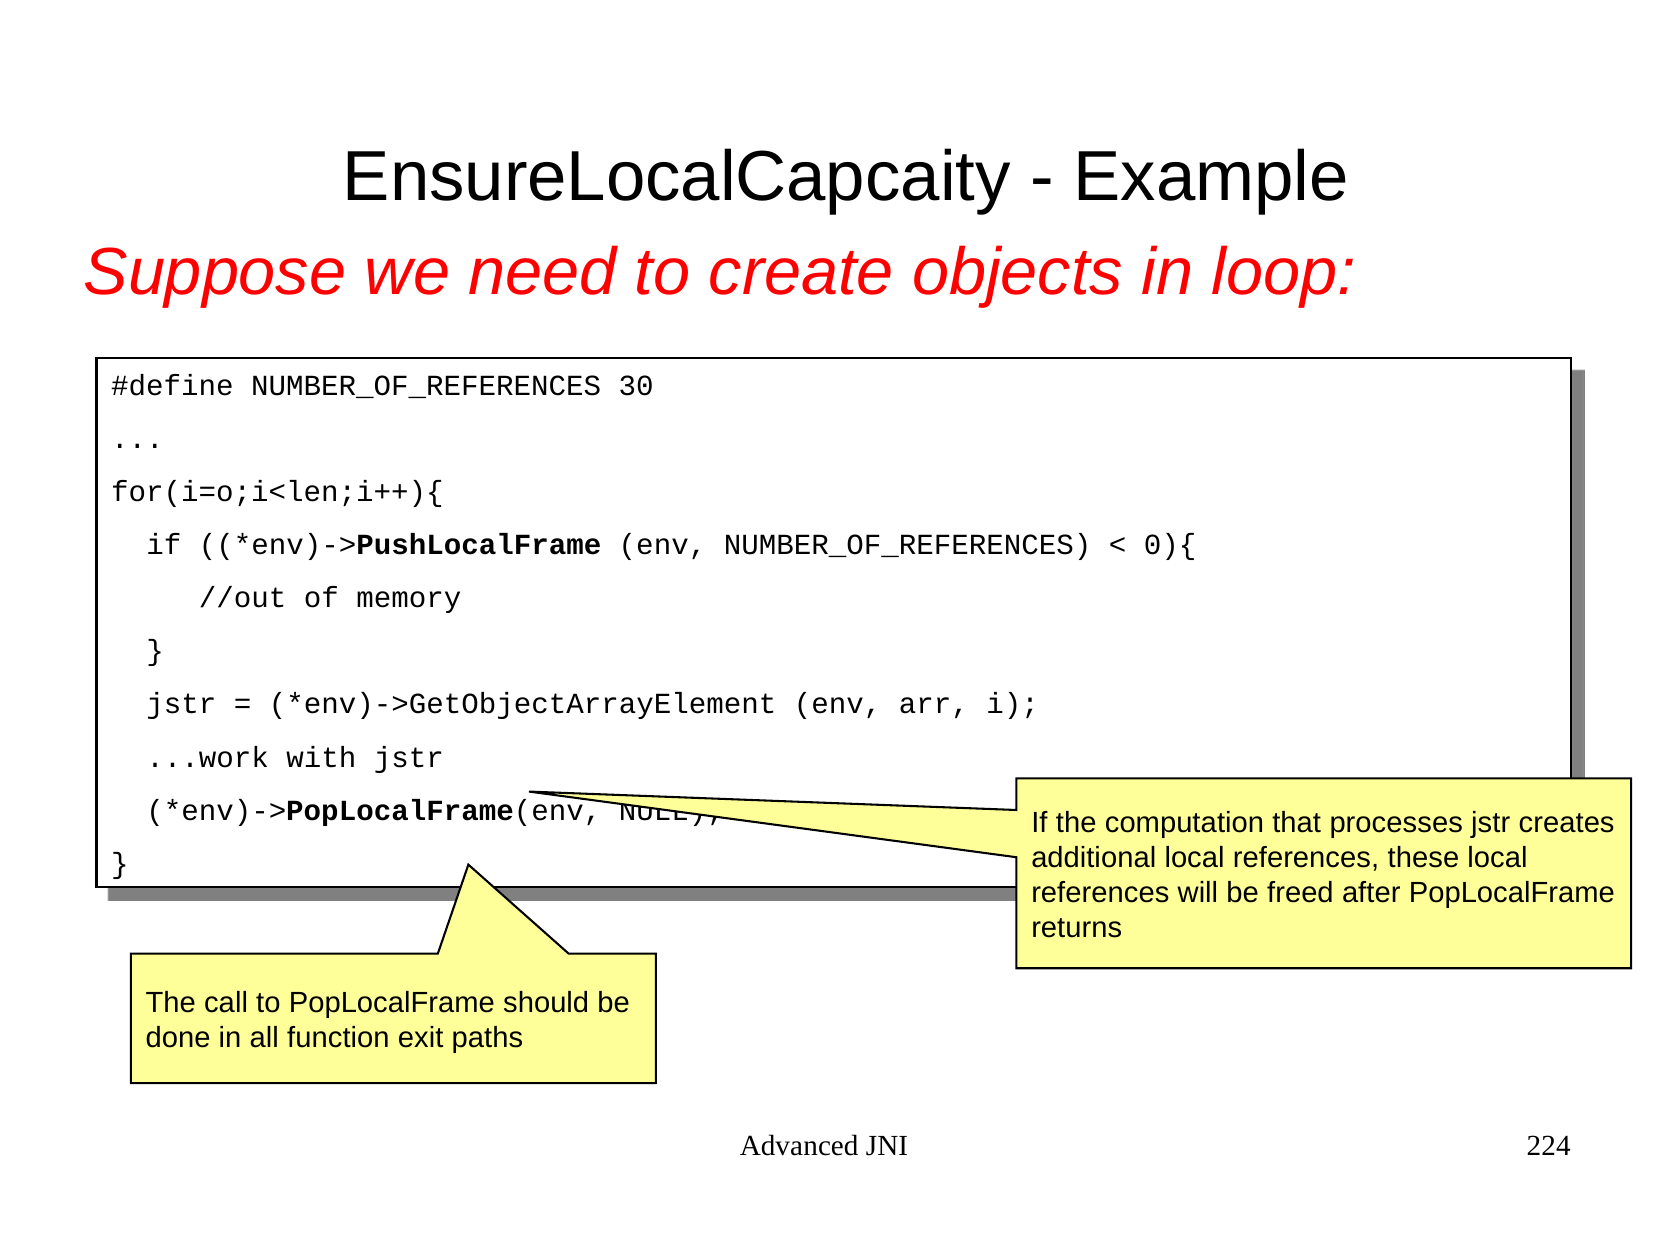

# EnsureLocalCapcaity - Example
Suppose we need to create objects in loop:
#define NUMBER_OF_REFERENCES 30
...
for(i=o;i<len;i++){
 if ((*env)->PushLocalFrame (env, NUMBER_OF_REFERENCES) < 0){
 //out of memory
 }
 jstr = (*env)->GetObjectArrayElement (env, arr, i);
 ...work with jstr
 (*env)->PopLocalFrame(env, NULL);
}
If the computation that processes jstr creates additional local references, these local references will be freed after PopLocalFrame returns
The call to PopLocalFrame should be done in all function exit paths
Advanced JNI
224